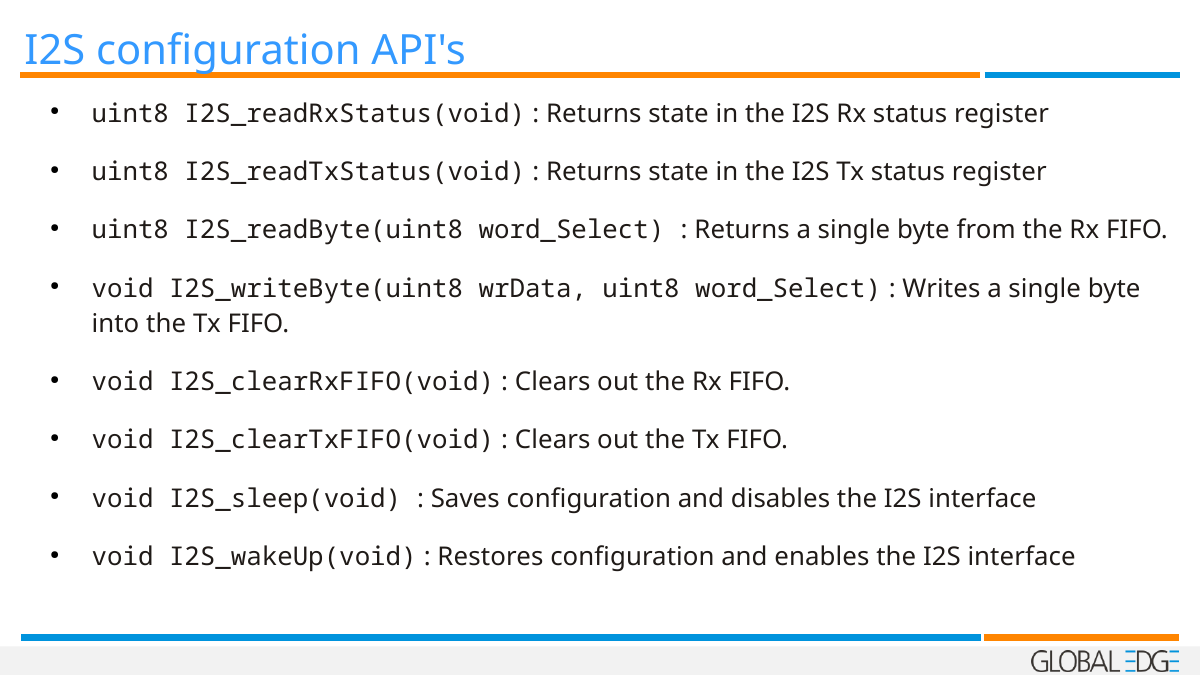

# I2S configuration API's
uint8 I2S_readRxStatus(void) : Returns state in the I2S Rx status register
uint8 I2S_readTxStatus(void) : Returns state in the I2S Tx status register
uint8 I2S_readByte(uint8 word_Select) : Returns a single byte from the Rx FIFO.
void I2S_writeByte(uint8 wrData, uint8 word_Select) : Writes a single byte into the Tx FIFO.
void I2S_clearRxFIFO(void) : Clears out the Rx FIFO.
void I2S_clearTxFIFO(void) : Clears out the Tx FIFO.
void I2S_sleep(void) : Saves configuration and disables the I2S interface
void I2S_wakeUp(void) : Restores configuration and enables the I2S interface